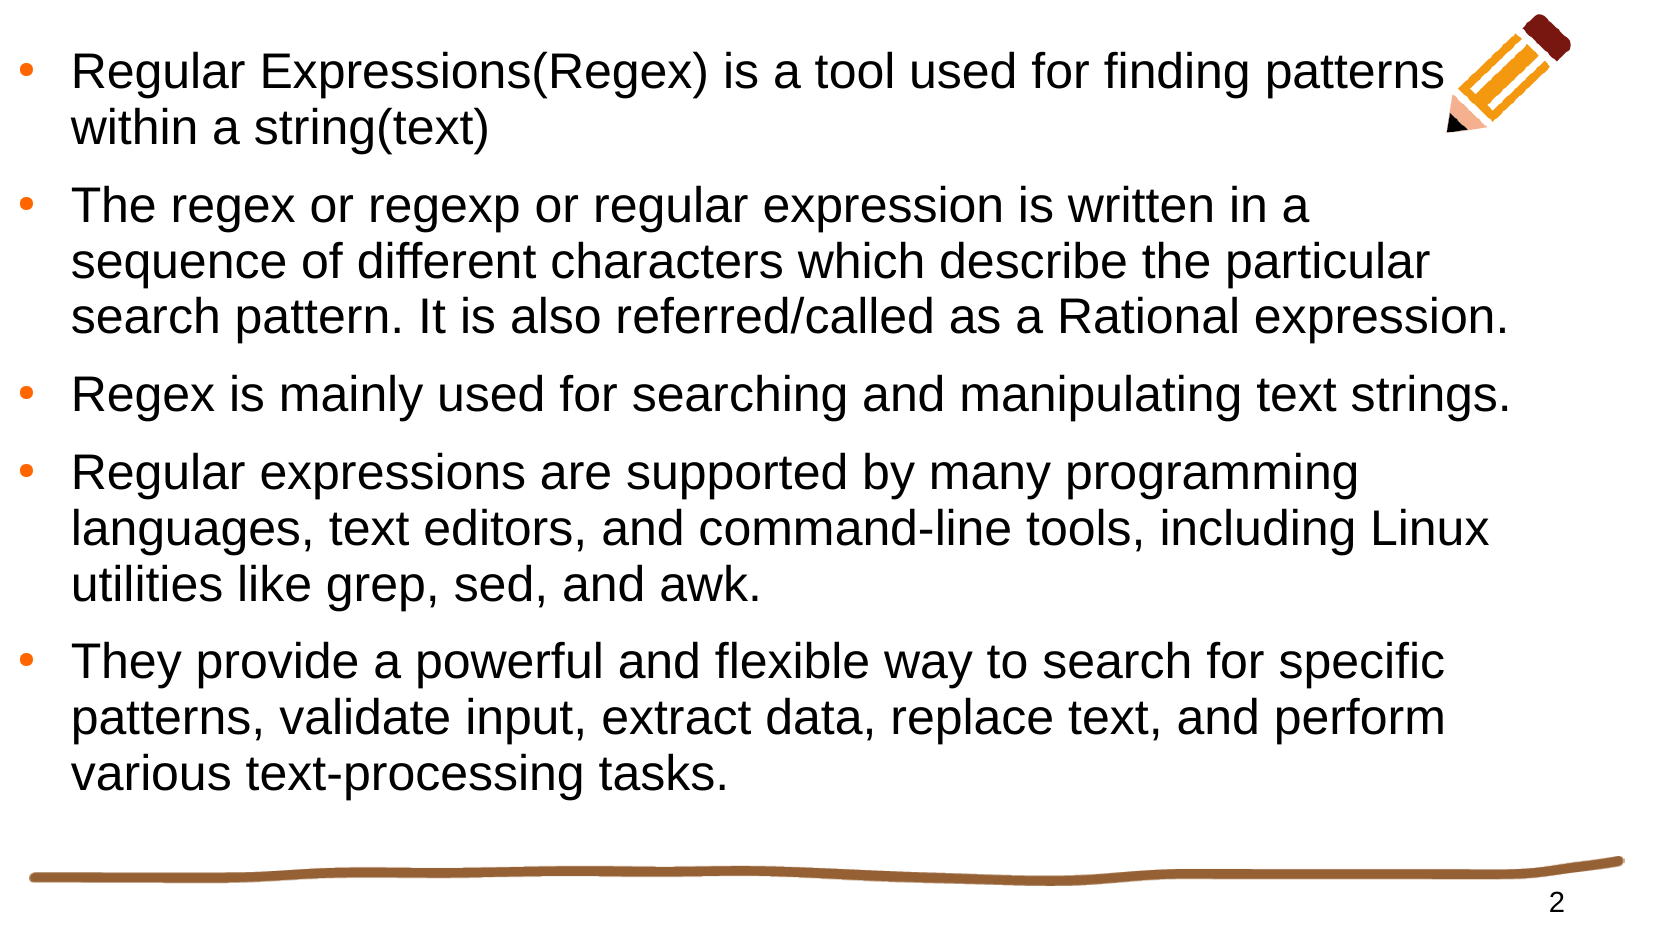

# Regular Expressions(Regex) is a tool used for finding patterns within a string(text)
The regex or regexp or regular expression is written in a sequence of different characters which describe the particular search pattern. It is also referred/called as a Rational expression.
Regex is mainly used for searching and manipulating text strings.
Regular expressions are supported by many programming languages, text editors, and command-line tools, including Linux utilities like grep, sed, and awk.
They provide a powerful and flexible way to search for specific patterns, validate input, extract data, replace text, and perform various text-processing tasks.
2